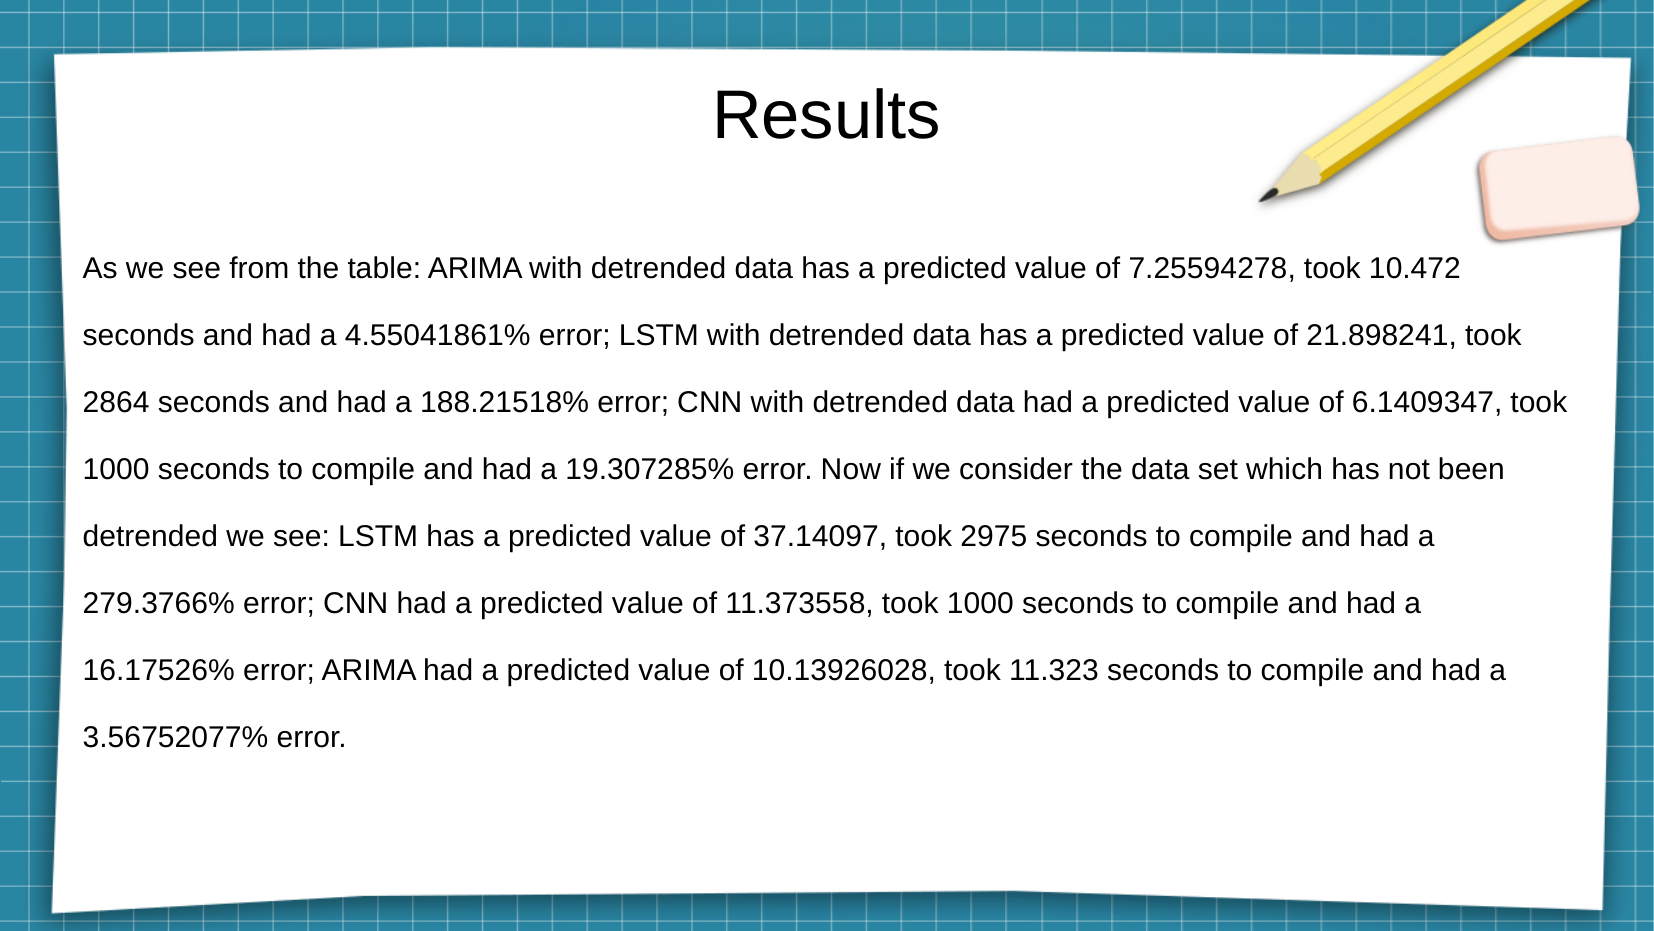

# Results
As we see from the table: ARIMA with detrended data has a predicted value of 7.25594278, took 10.472 seconds and had a 4.55041861% error; LSTM with detrended data has a predicted value of 21.898241, took 2864 seconds and had a 188.21518% error; CNN with detrended data had a predicted value of 6.1409347, took 1000 seconds to compile and had a 19.307285% error. Now if we consider the data set which has not been detrended we see: LSTM has a predicted value of 37.14097, took 2975 seconds to compile and had a 279.3766% error; CNN had a predicted value of 11.373558, took 1000 seconds to compile and had a 16.17526% error; ARIMA had a predicted value of 10.13926028, took 11.323 seconds to compile and had a 3.56752077% error.